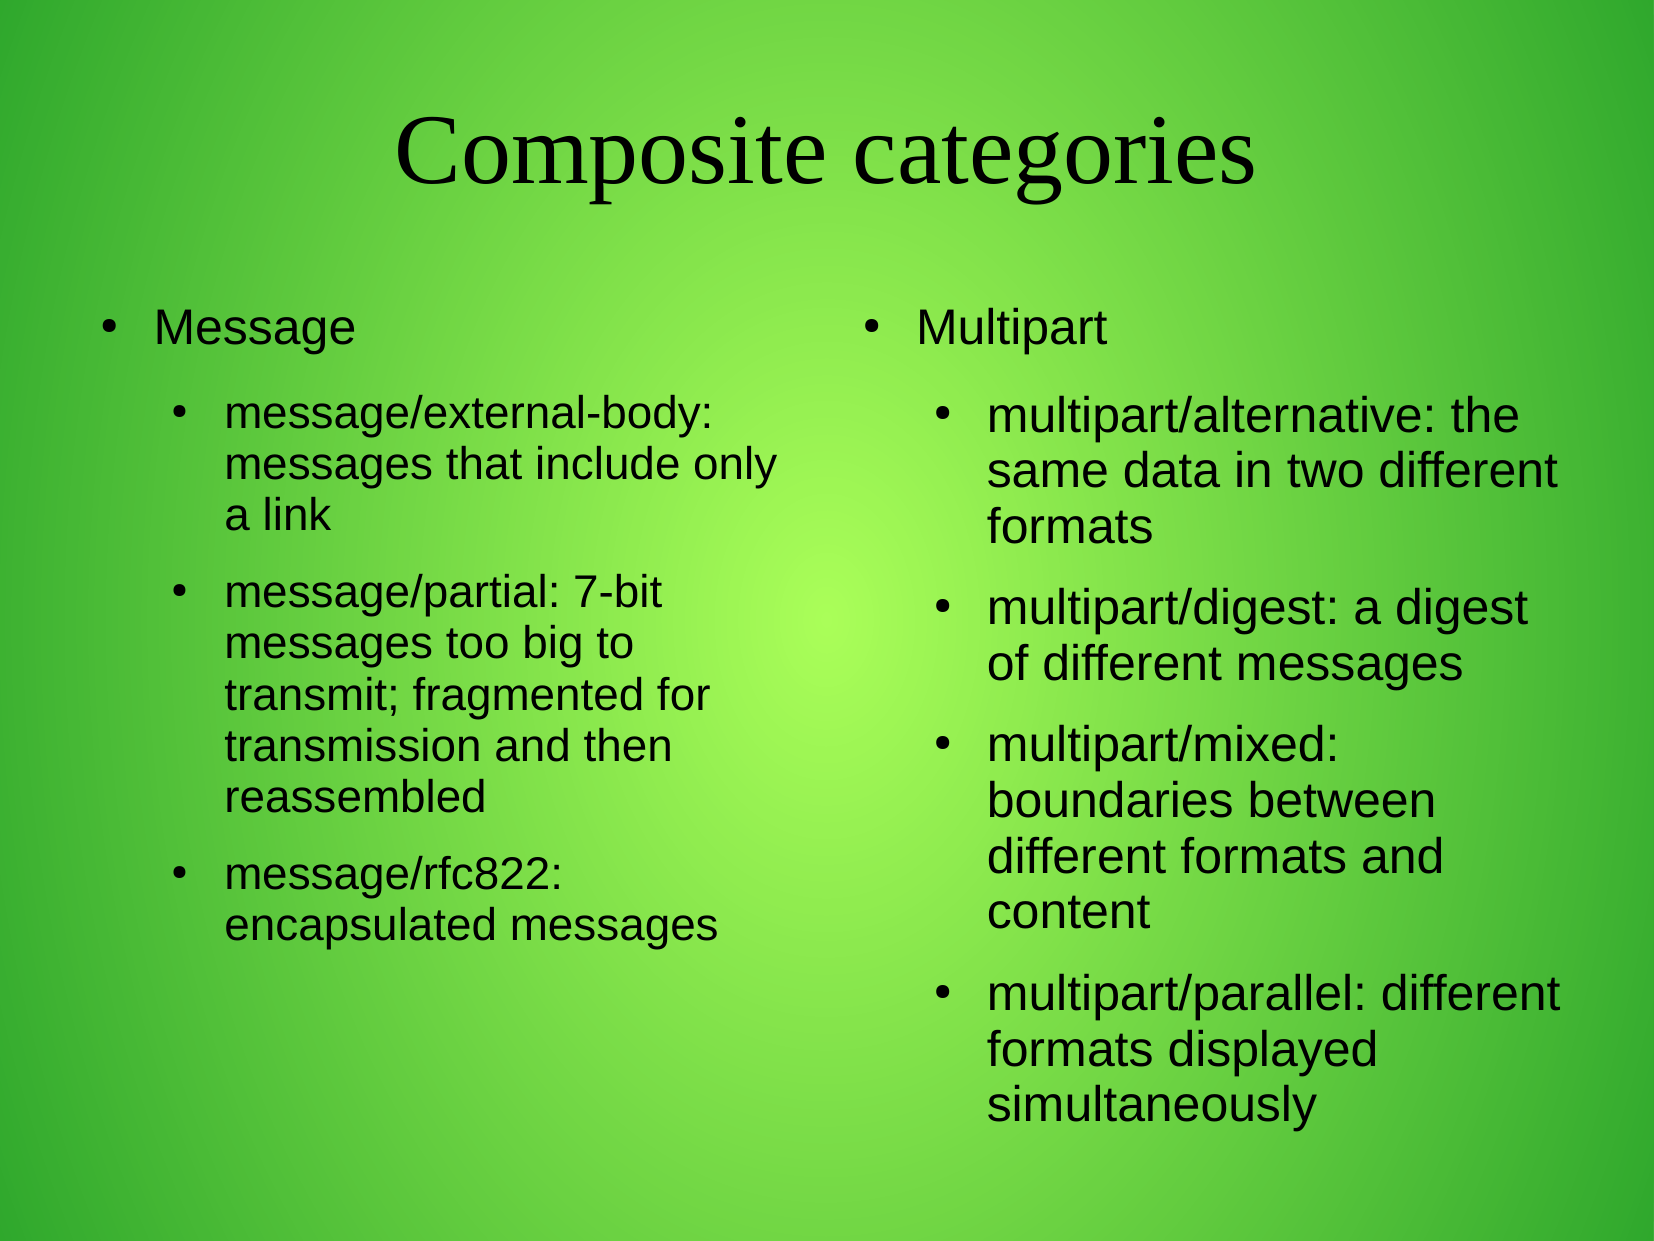

# Composite categories
Message
message/external-body: messages that include only a link
message/partial: 7-bit messages too big to transmit; fragmented for transmission and then reassembled
message/rfc822: encapsulated messages
Multipart
multipart/alternative: the same data in two different formats
multipart/digest: a digest of different messages
multipart/mixed: boundaries between different formats and content
multipart/parallel: different formats displayed simultaneously